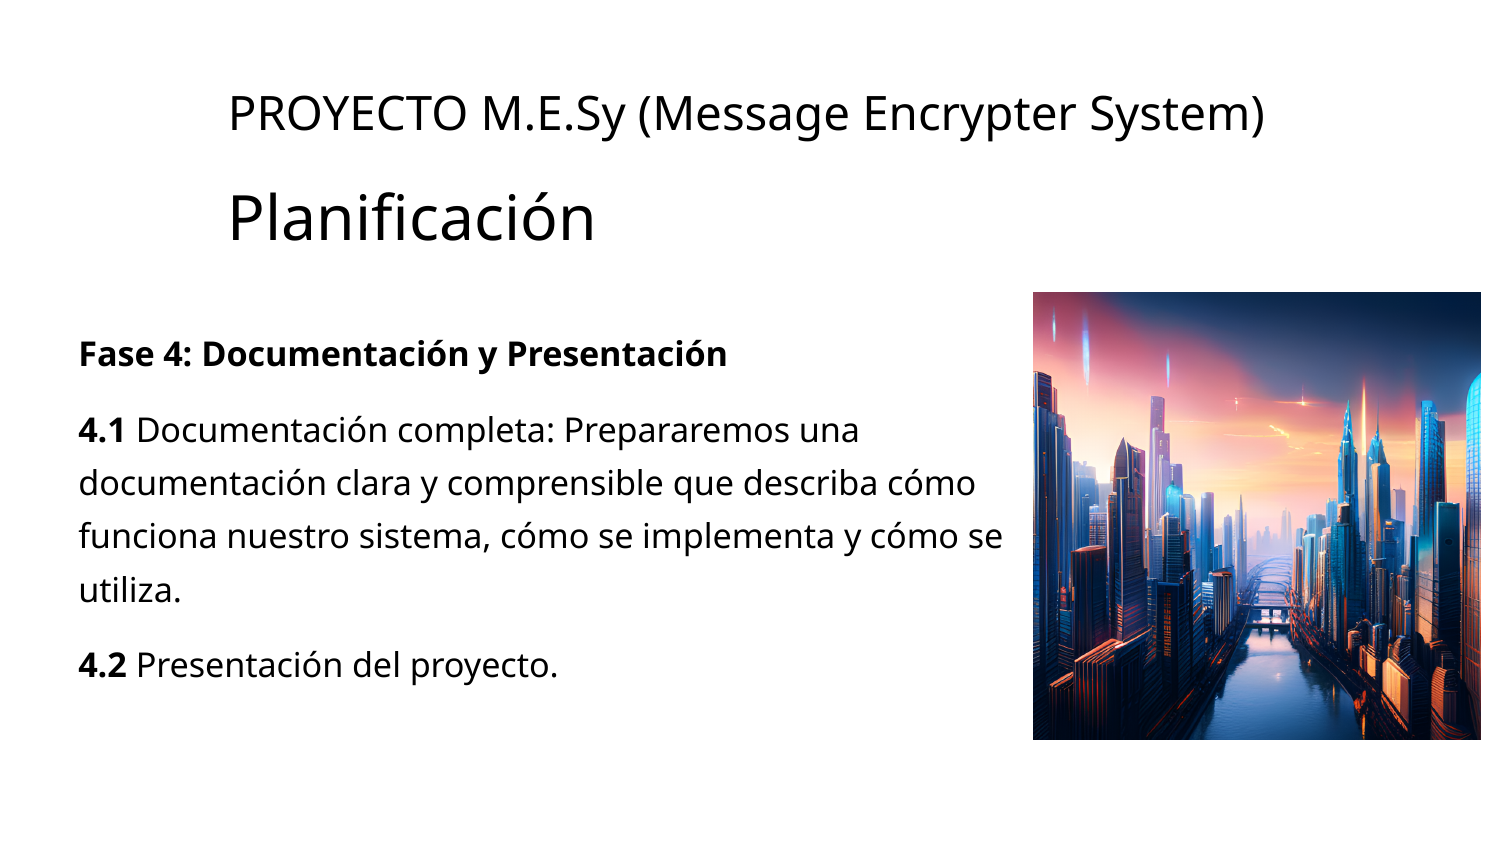

# PROYECTO M.E.Sy (Message Encrypter System)
Planificación
Fase 4: Documentación y Presentación
4.1 Documentación completa: Prepararemos una documentación clara y comprensible que describa cómo funciona nuestro sistema, cómo se implementa y cómo se utiliza.
4.2 Presentación del proyecto.